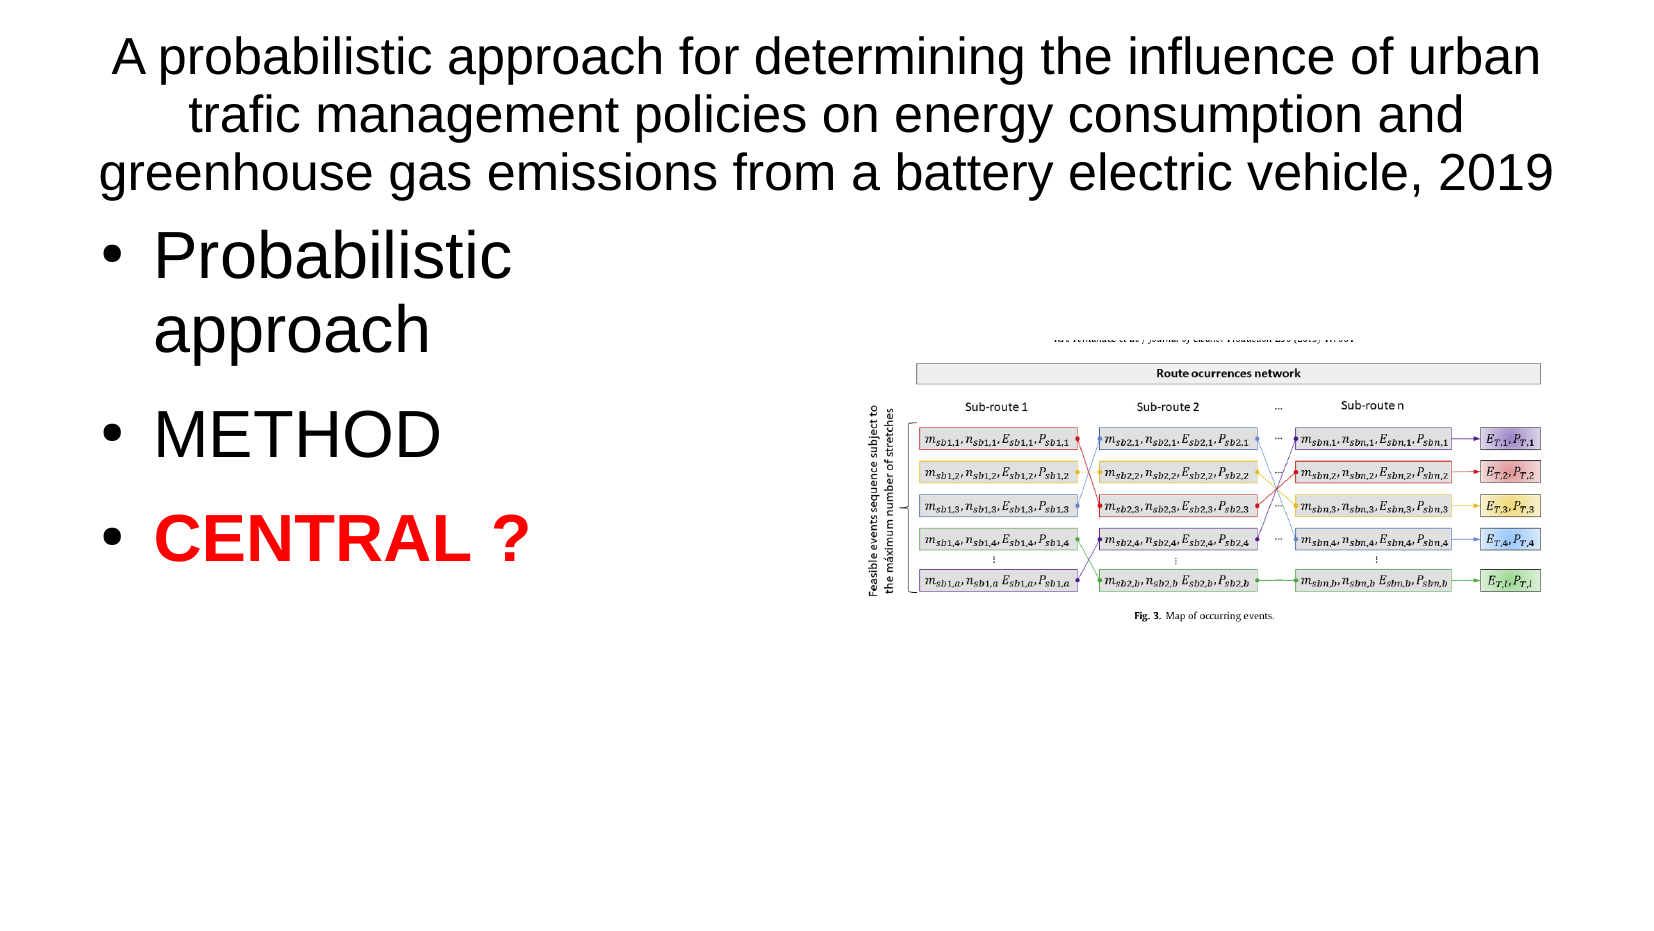

# A probabilistic approach for determining the influence of urban trafic management policies on energy consumption and greenhouse gas emissions from a battery electric vehicle, 2019
Probabilistic approach
METHOD
CENTRAL ?